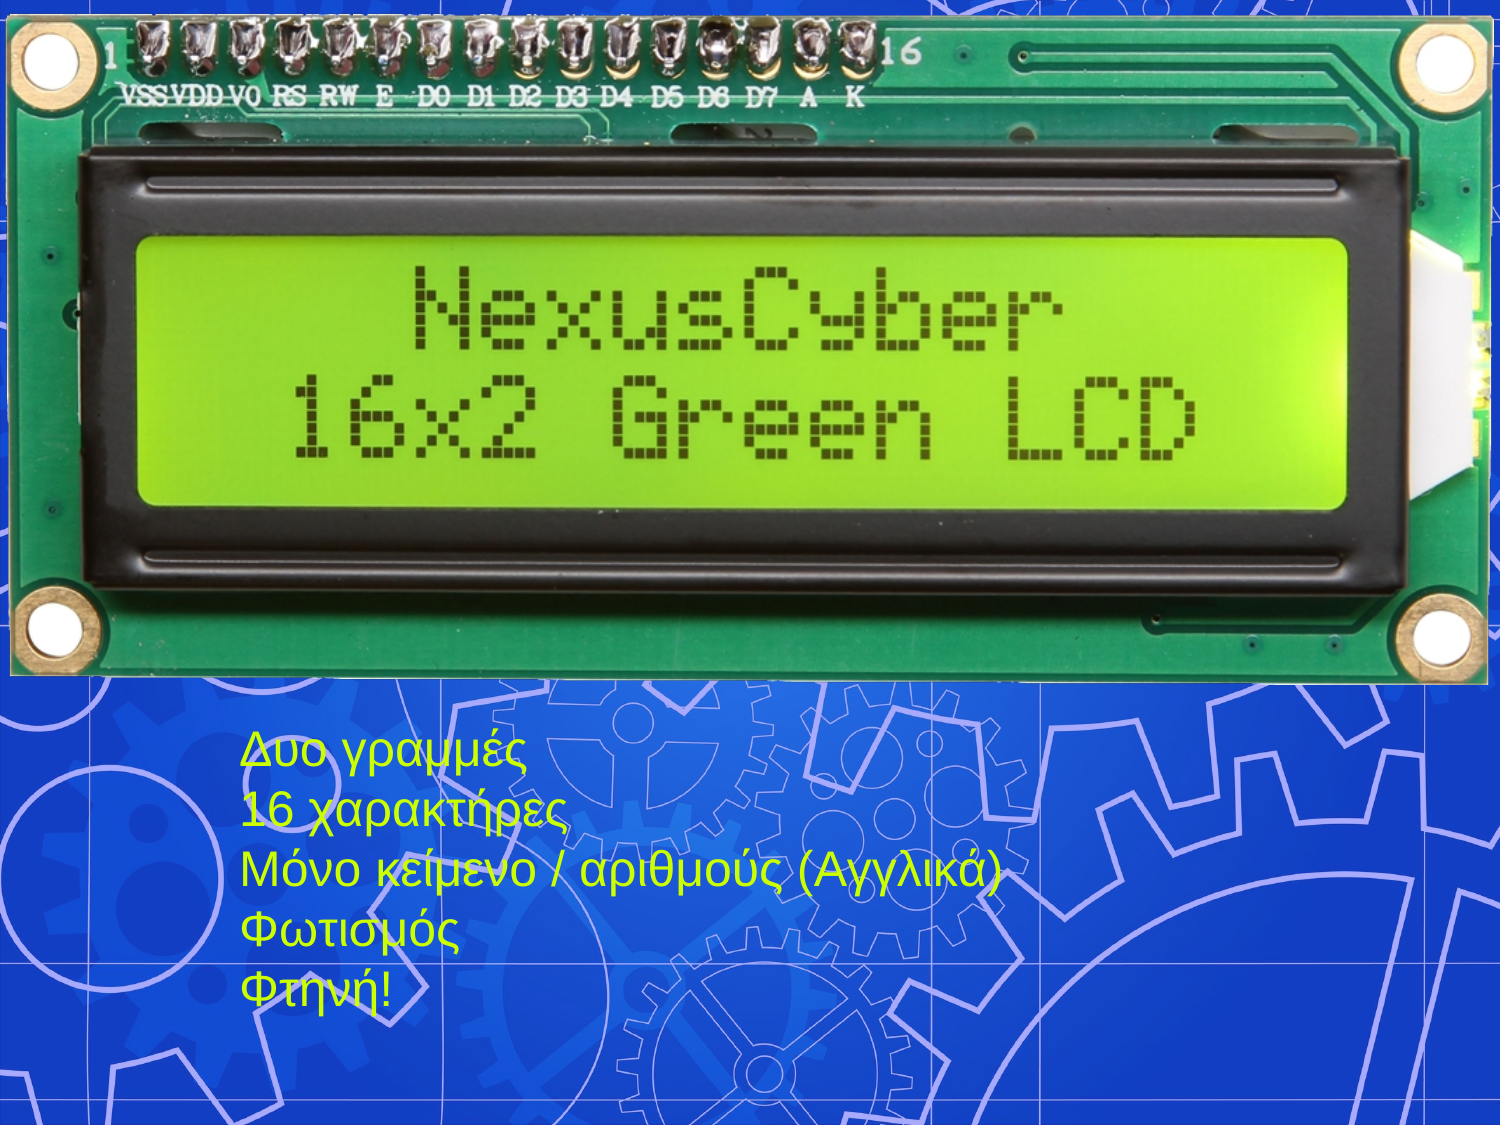

Δυο γραμμές
16 χαρακτήρες
Μόνο κείμενο / αριθμούς (Αγγλικά)
Φωτισμός
Φτηνή!